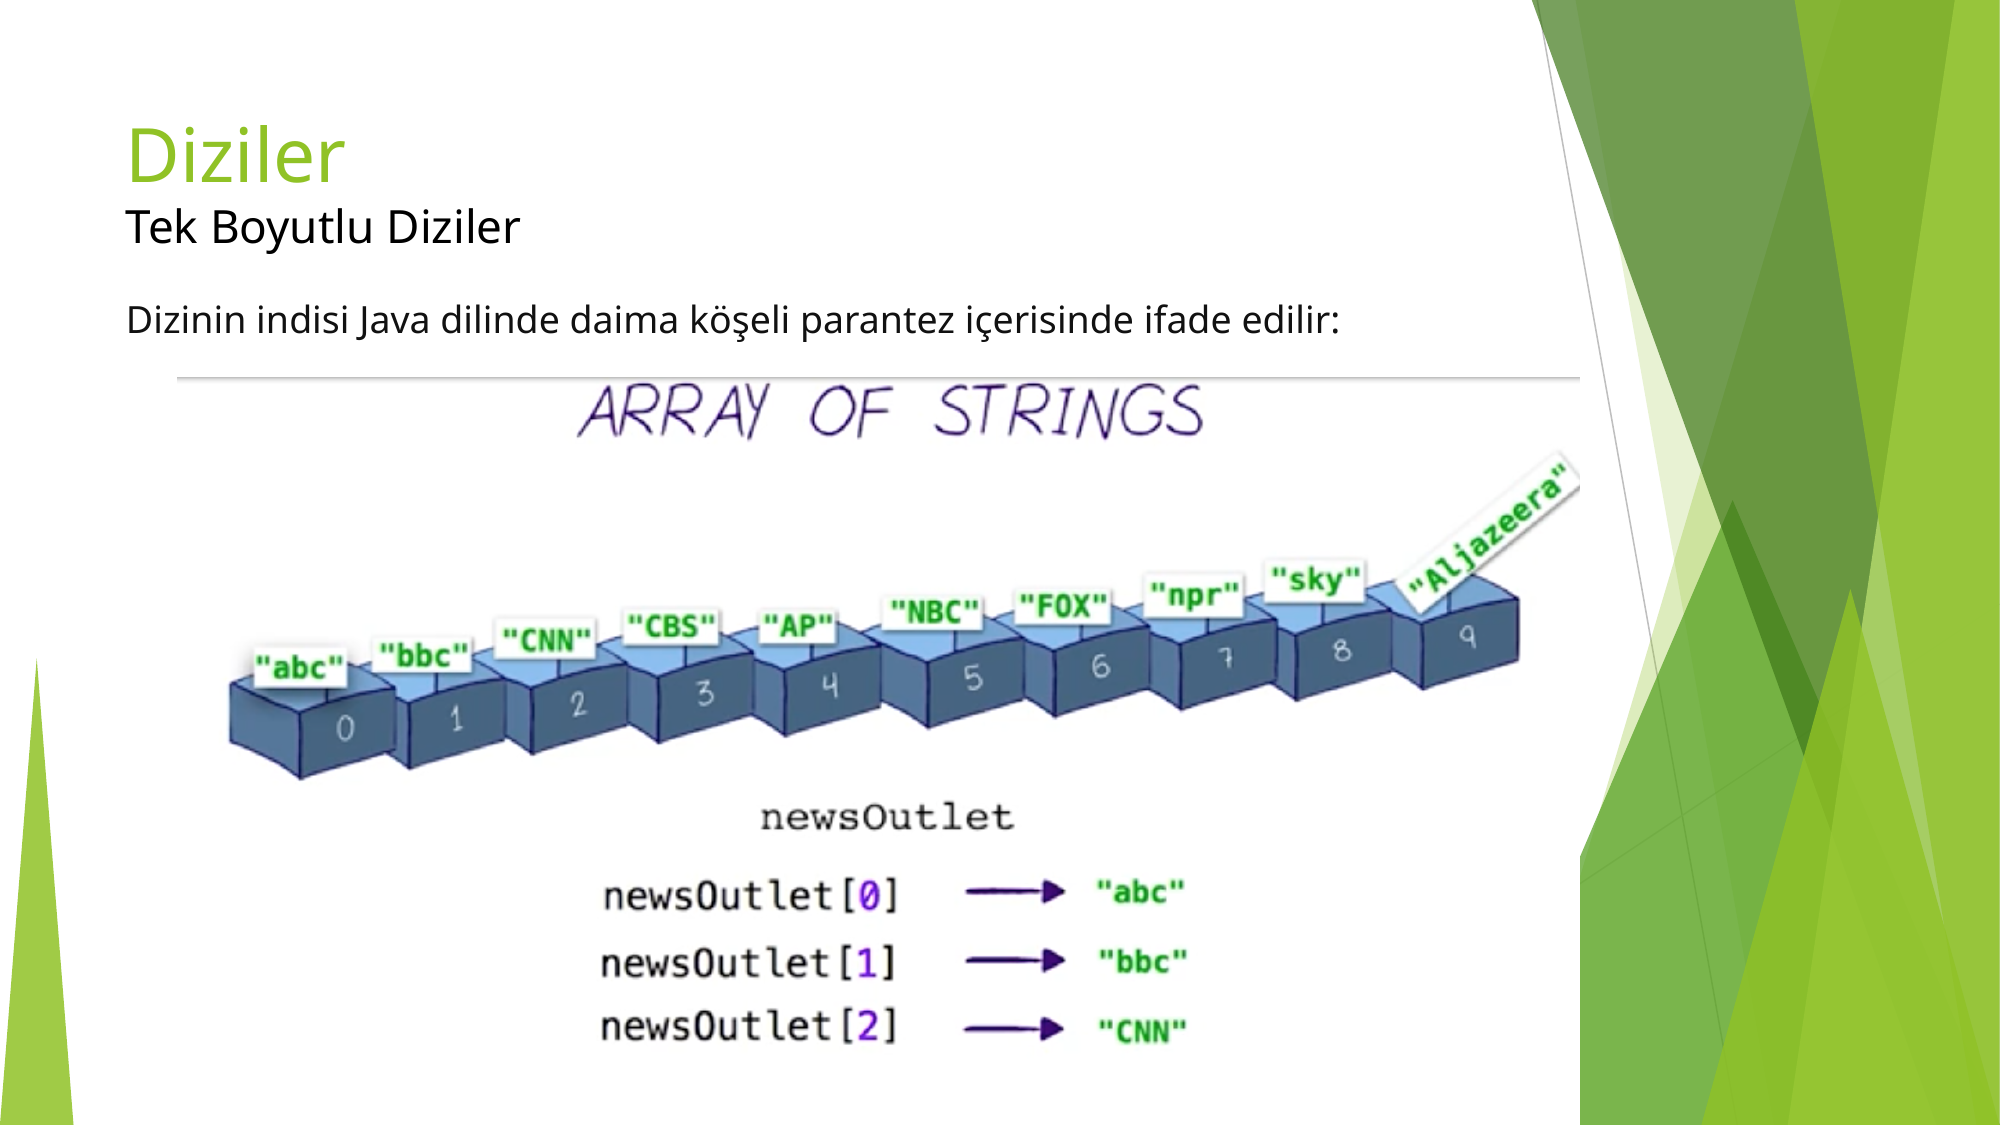

# Diziler Tek Boyutlu Diziler
Dizinin indisi Java dilinde daima köşeli parantez içerisinde ifade edilir: